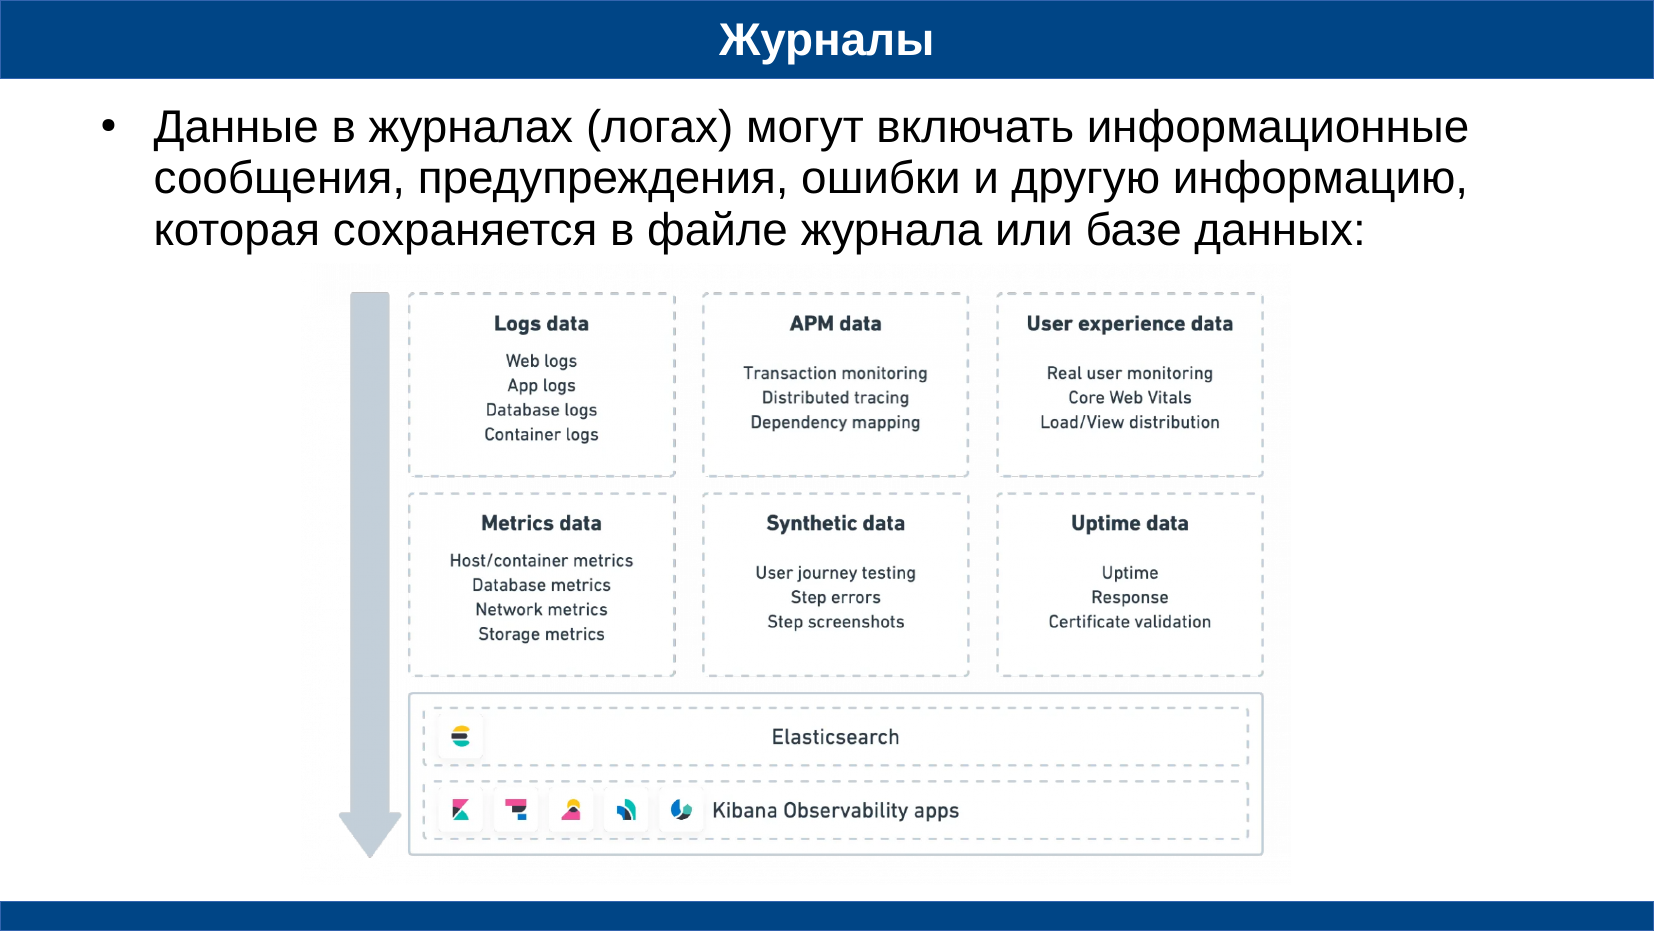

# Журналы
Данные в журналах (логах) могут включать информационные сообщения, предупреждения, ошибки и другую информацию, которая сохраняется в файле журнала или базе данных: